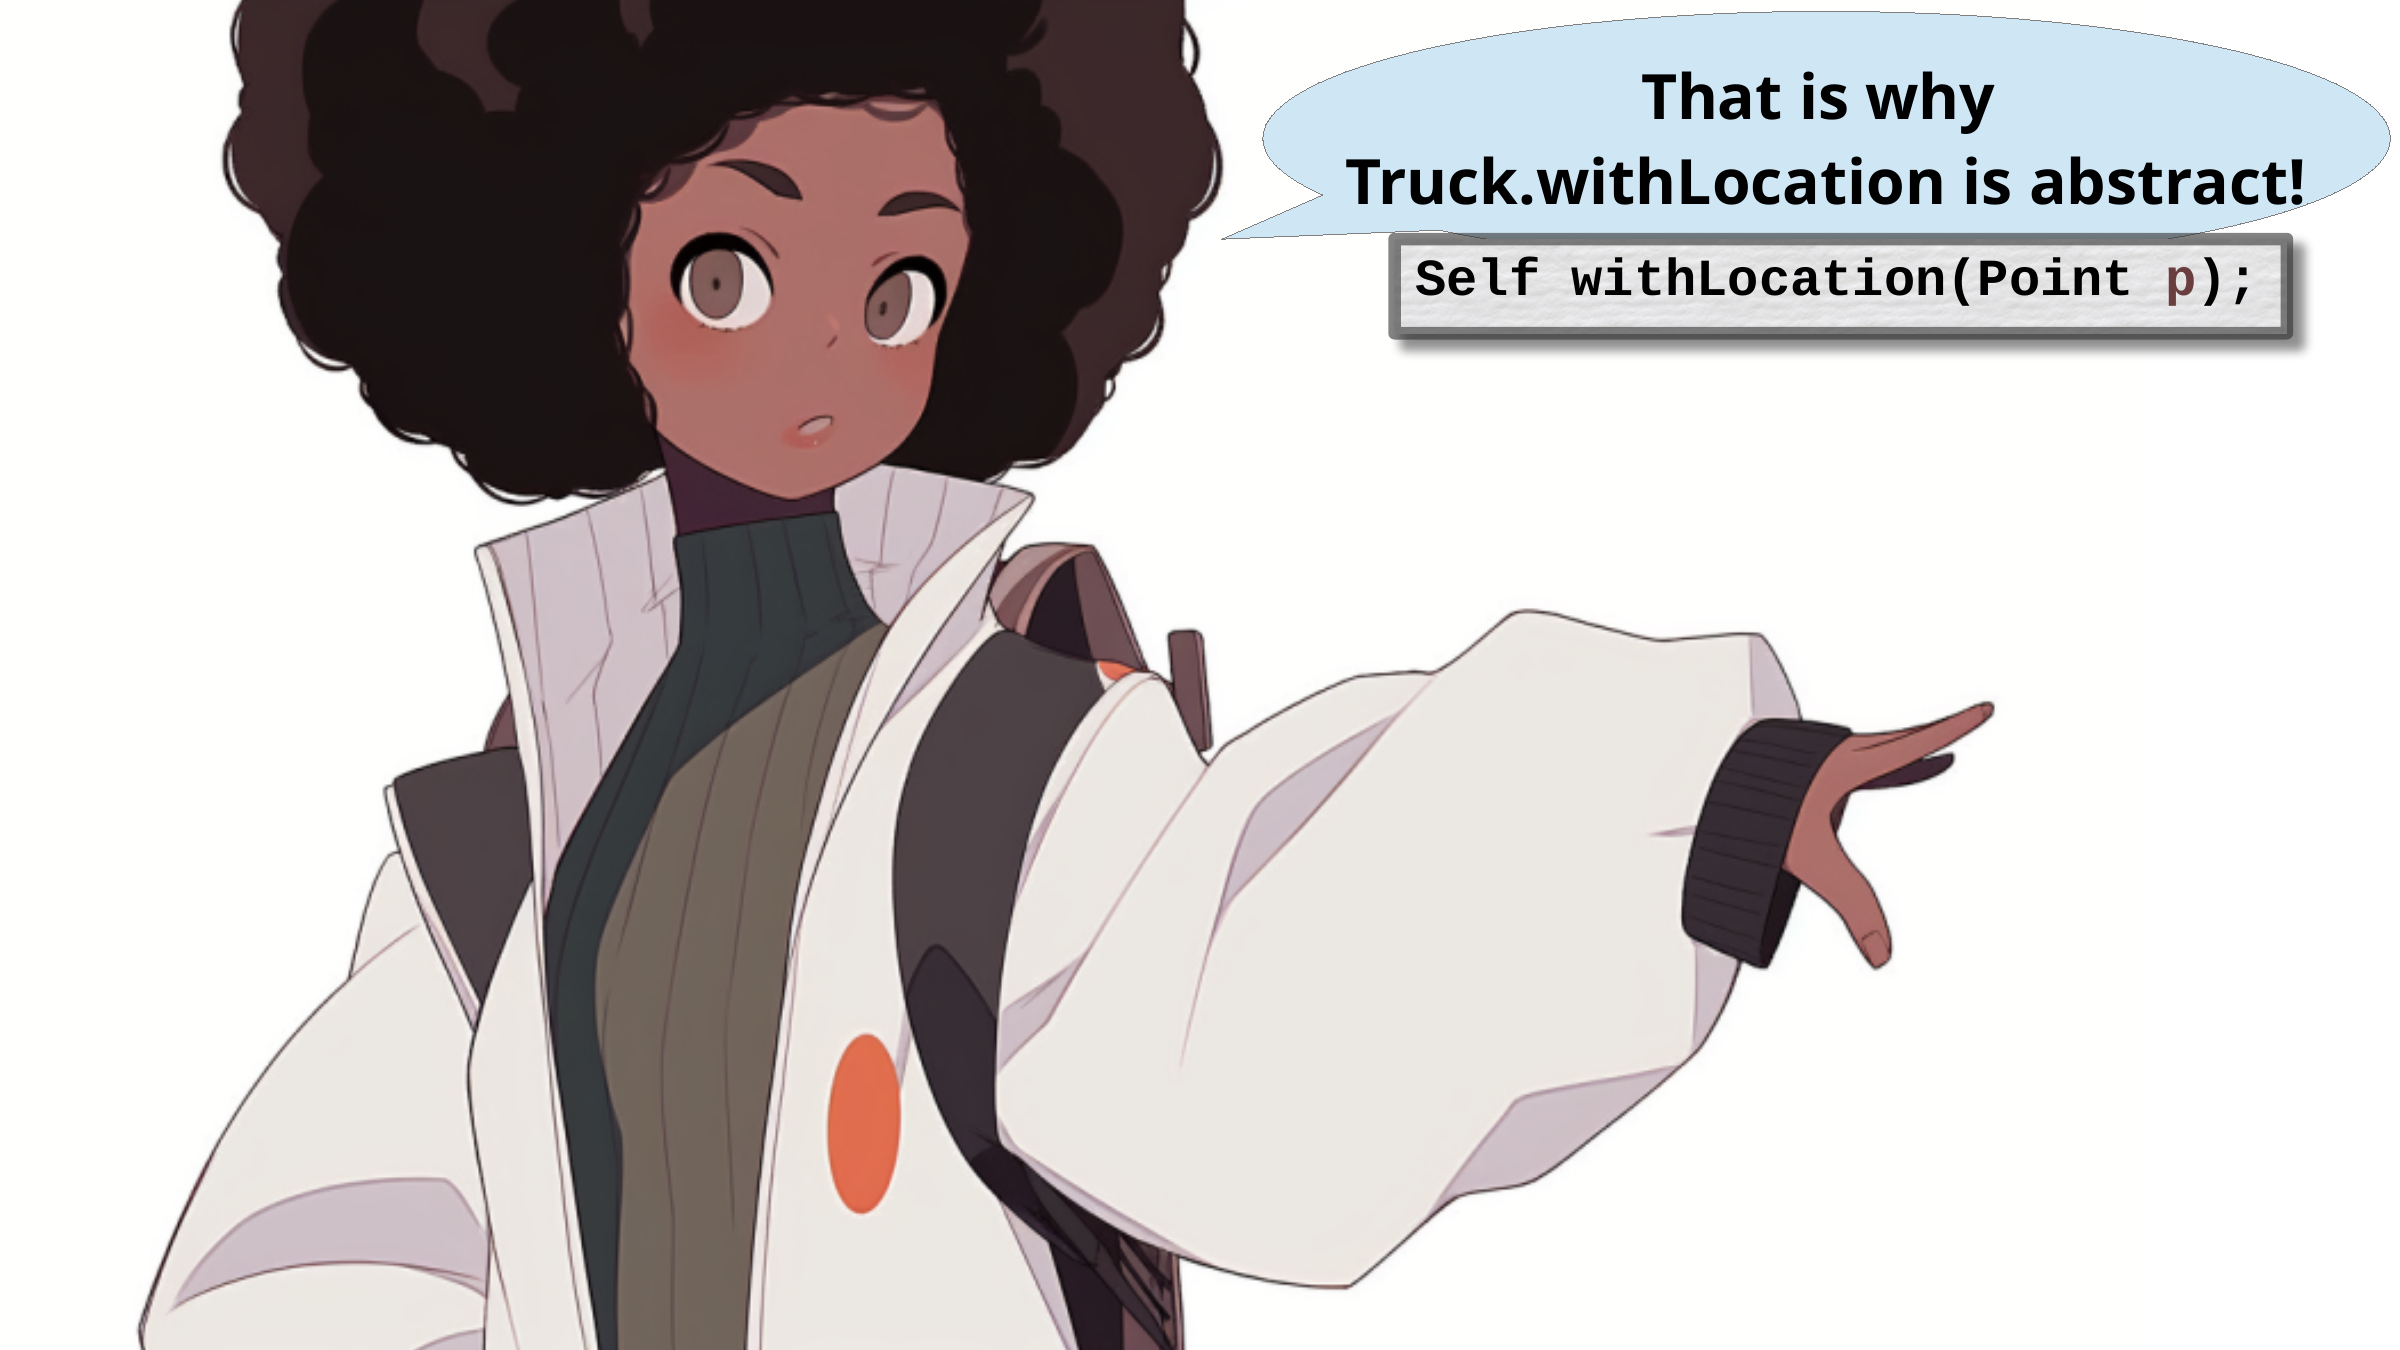

That is why
Truck.withLocation is abstract!
Self withLocation(Point p);